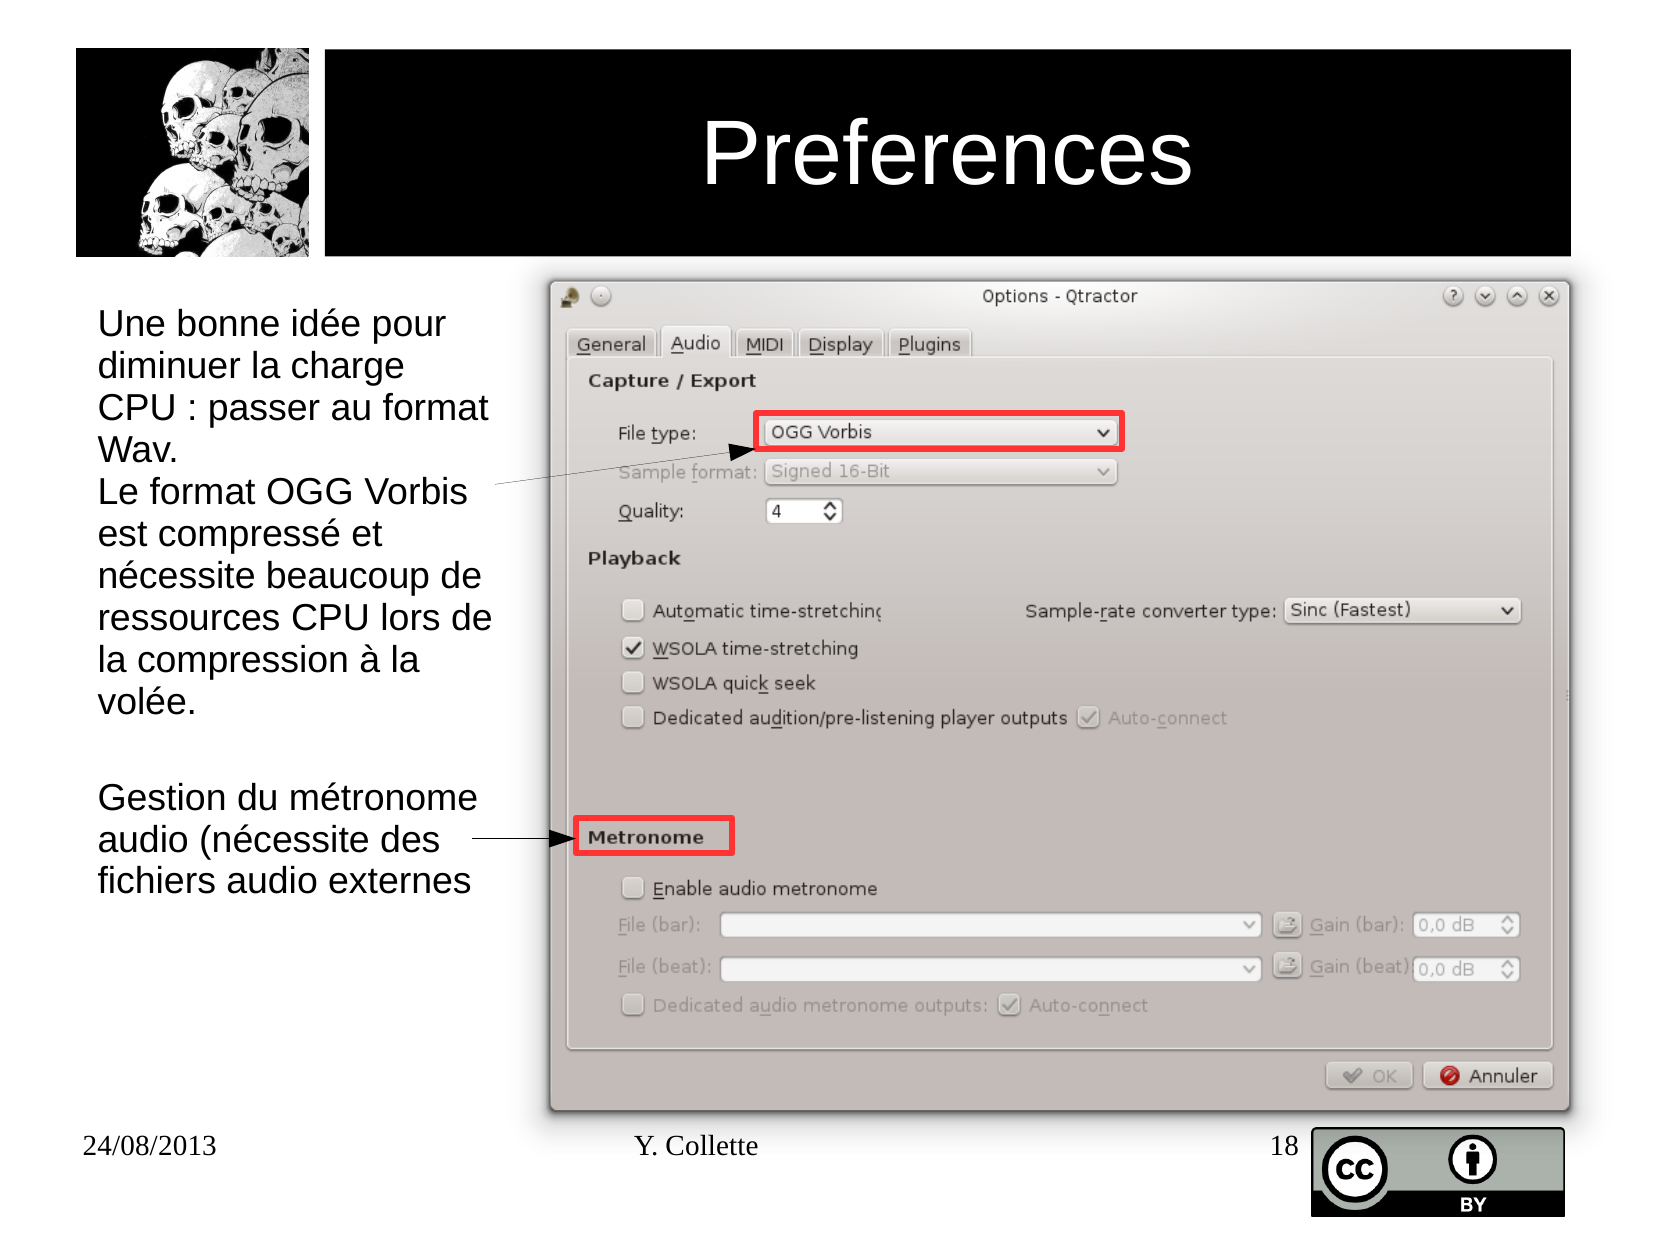

# Preferences
Une bonne idée pour diminuer la charge CPU : passer au format Wav.
Le format OGG Vorbis est compressé et nécessite beaucoup de ressources CPU lors de la compression à la volée.
Gestion du métronome audio (nécessite des fichiers audio externes
Y. Collette
18